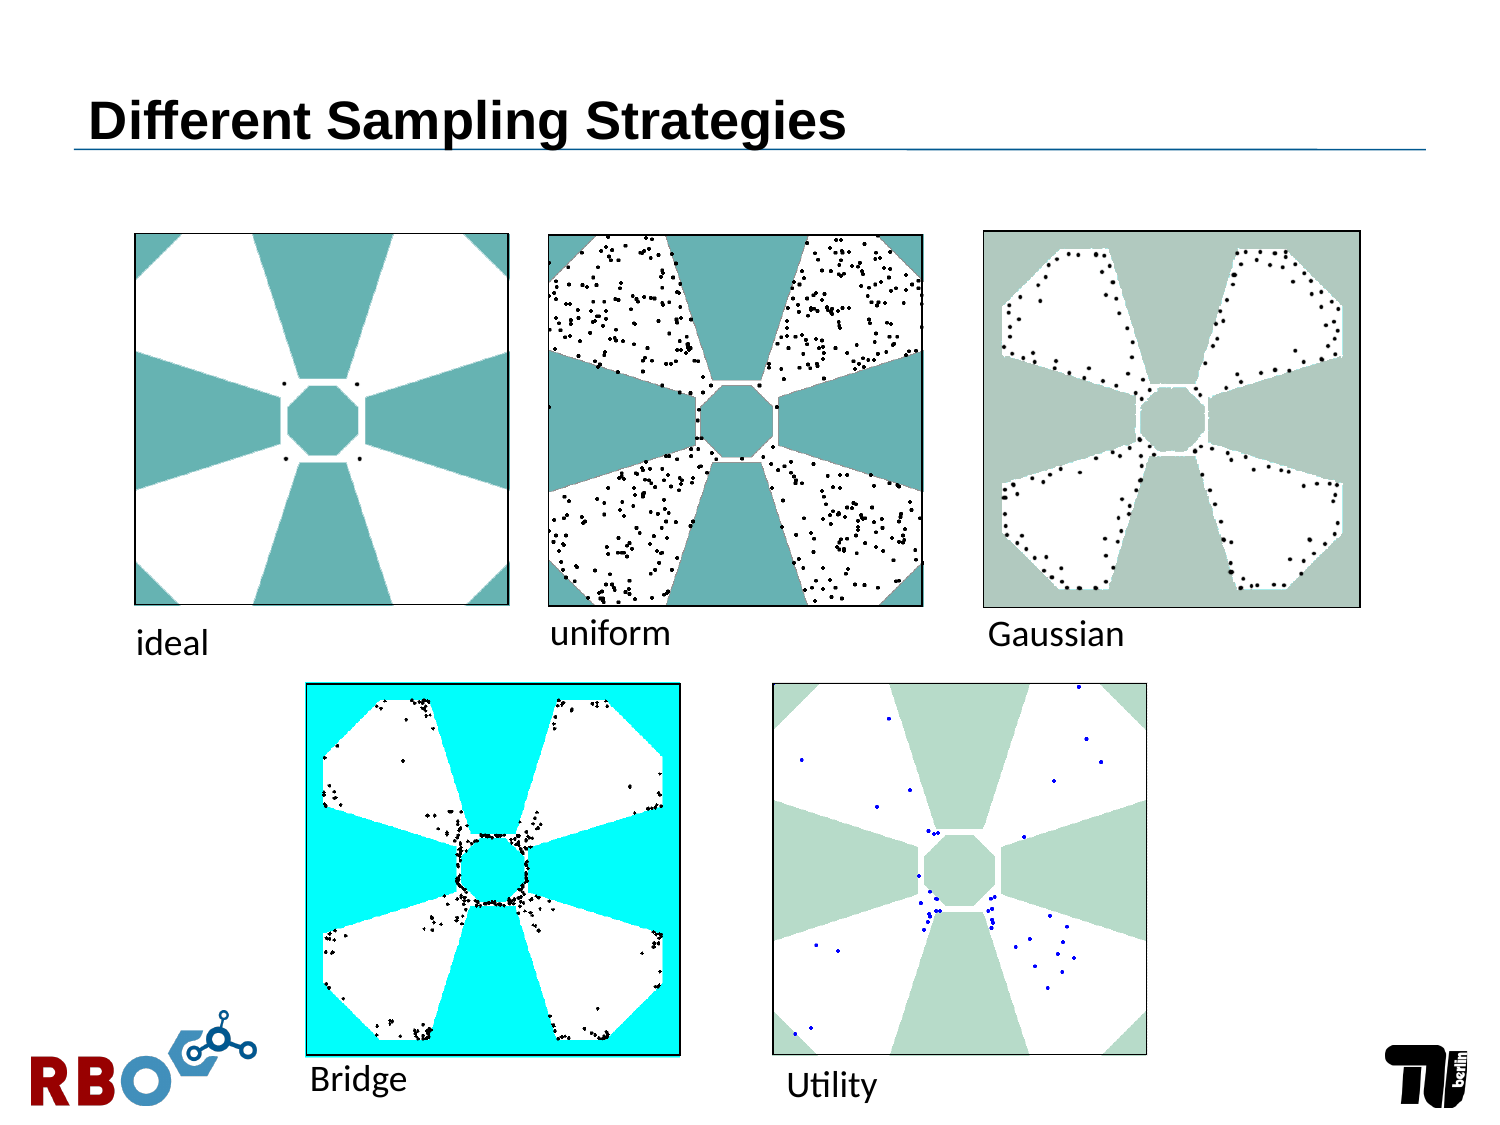

# Different Sampling Strategies
uniform
Gaussian
ideal
Bridge
Utility